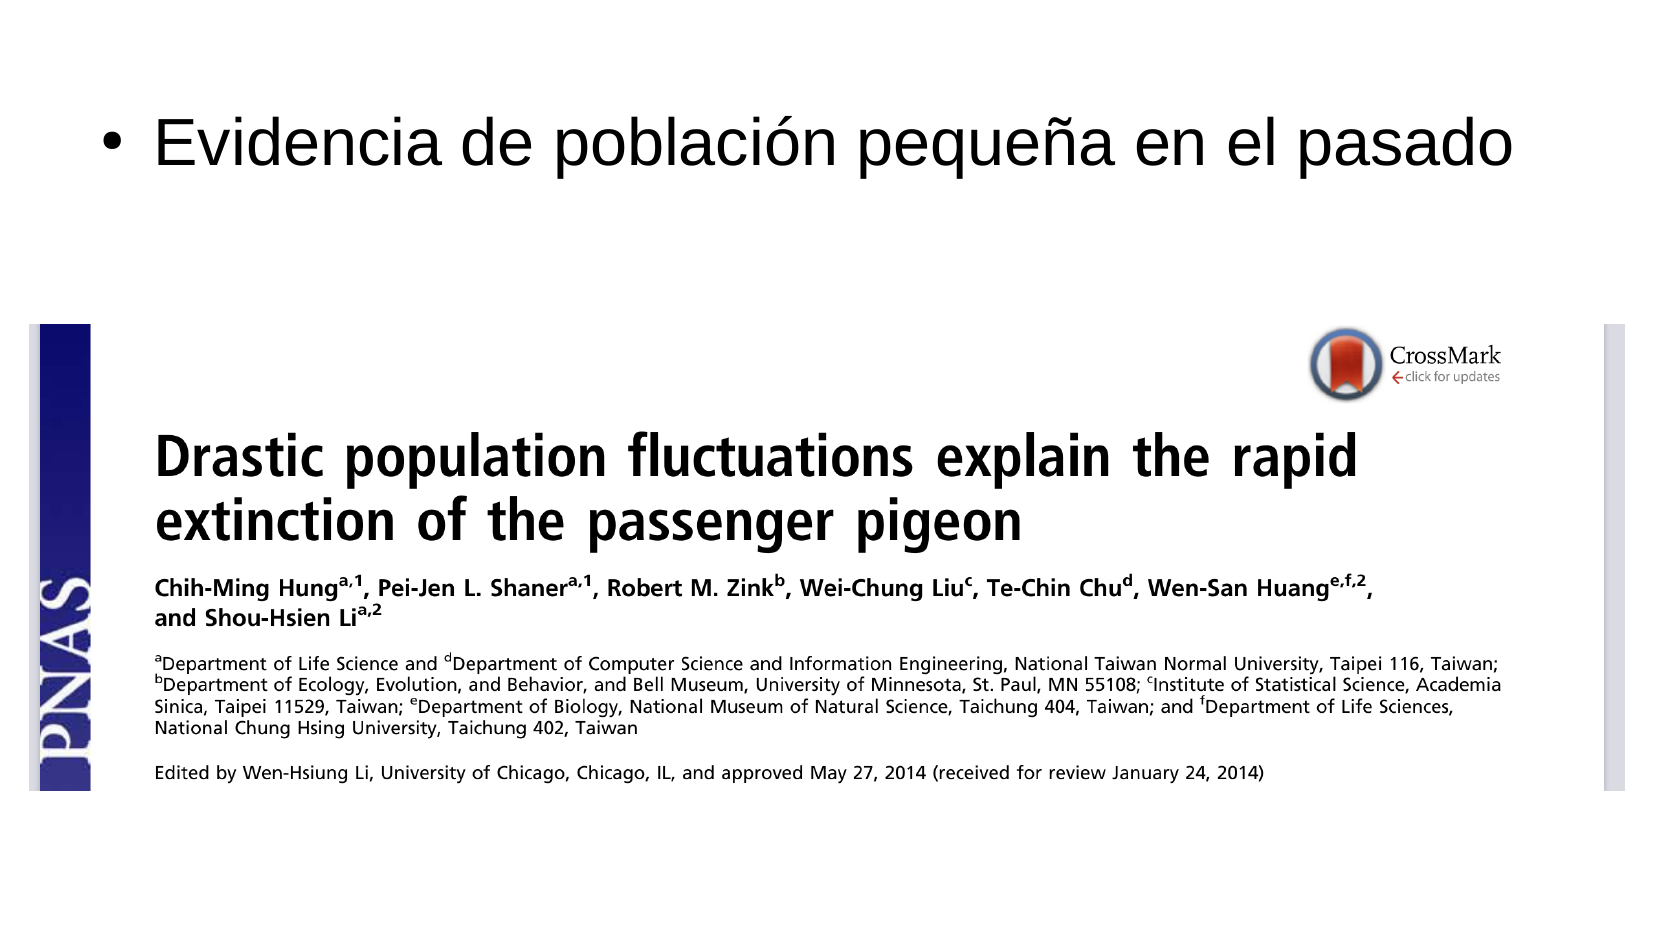

# Evidencia de población pequeña en el pasado